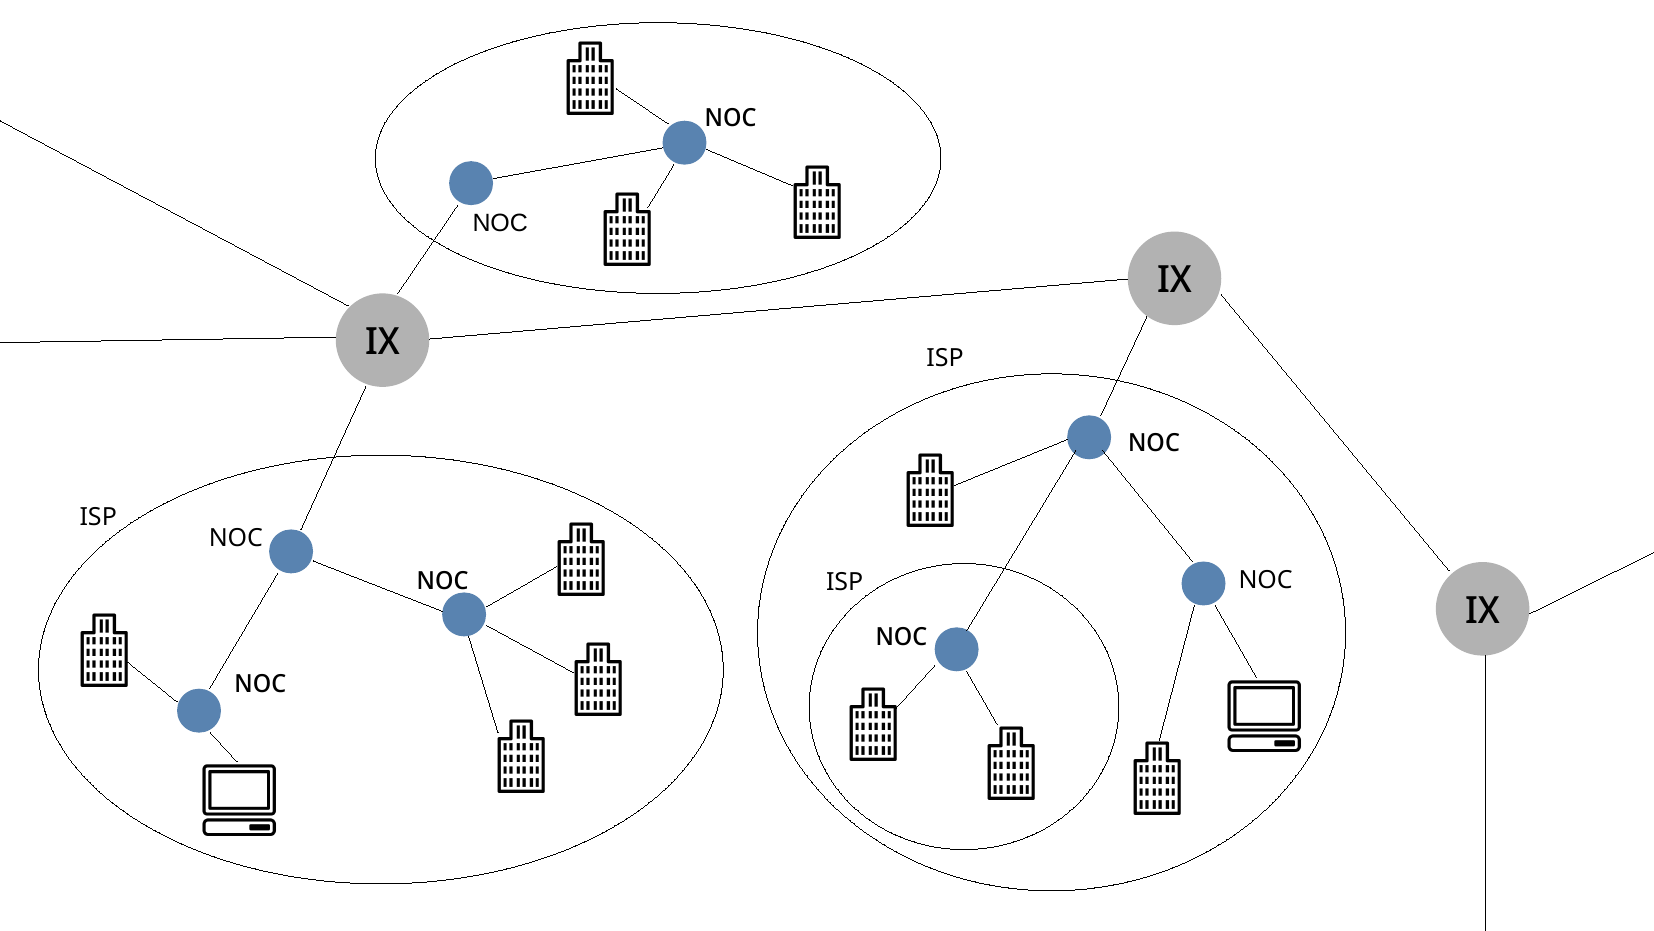

NOC
NOC
IX
IX
ISP
NOC
ISP
NOC
NOC
IX
NOC
ISP
NOC
NOC